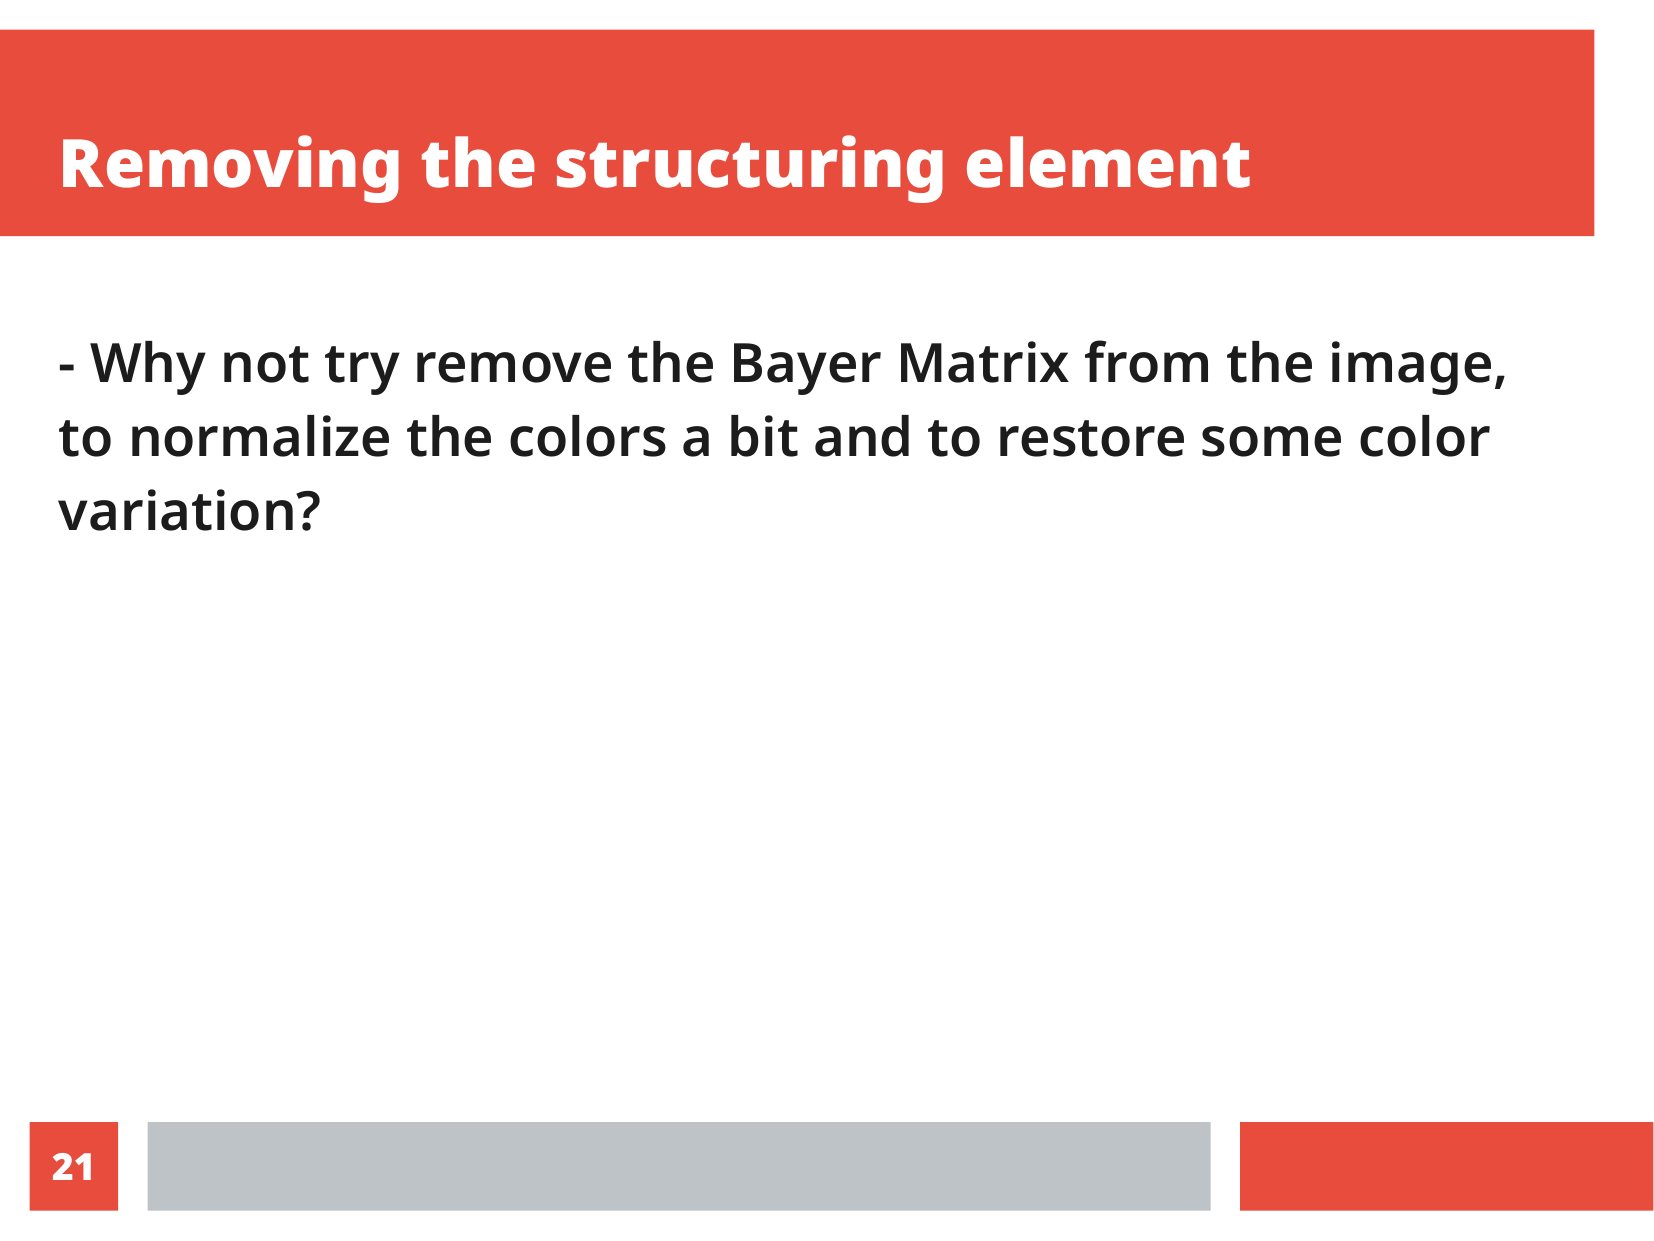

# Removing the structuring element
- Why not try remove the Bayer Matrix from the image, to normalize the colors a bit and to restore some color variation?
21